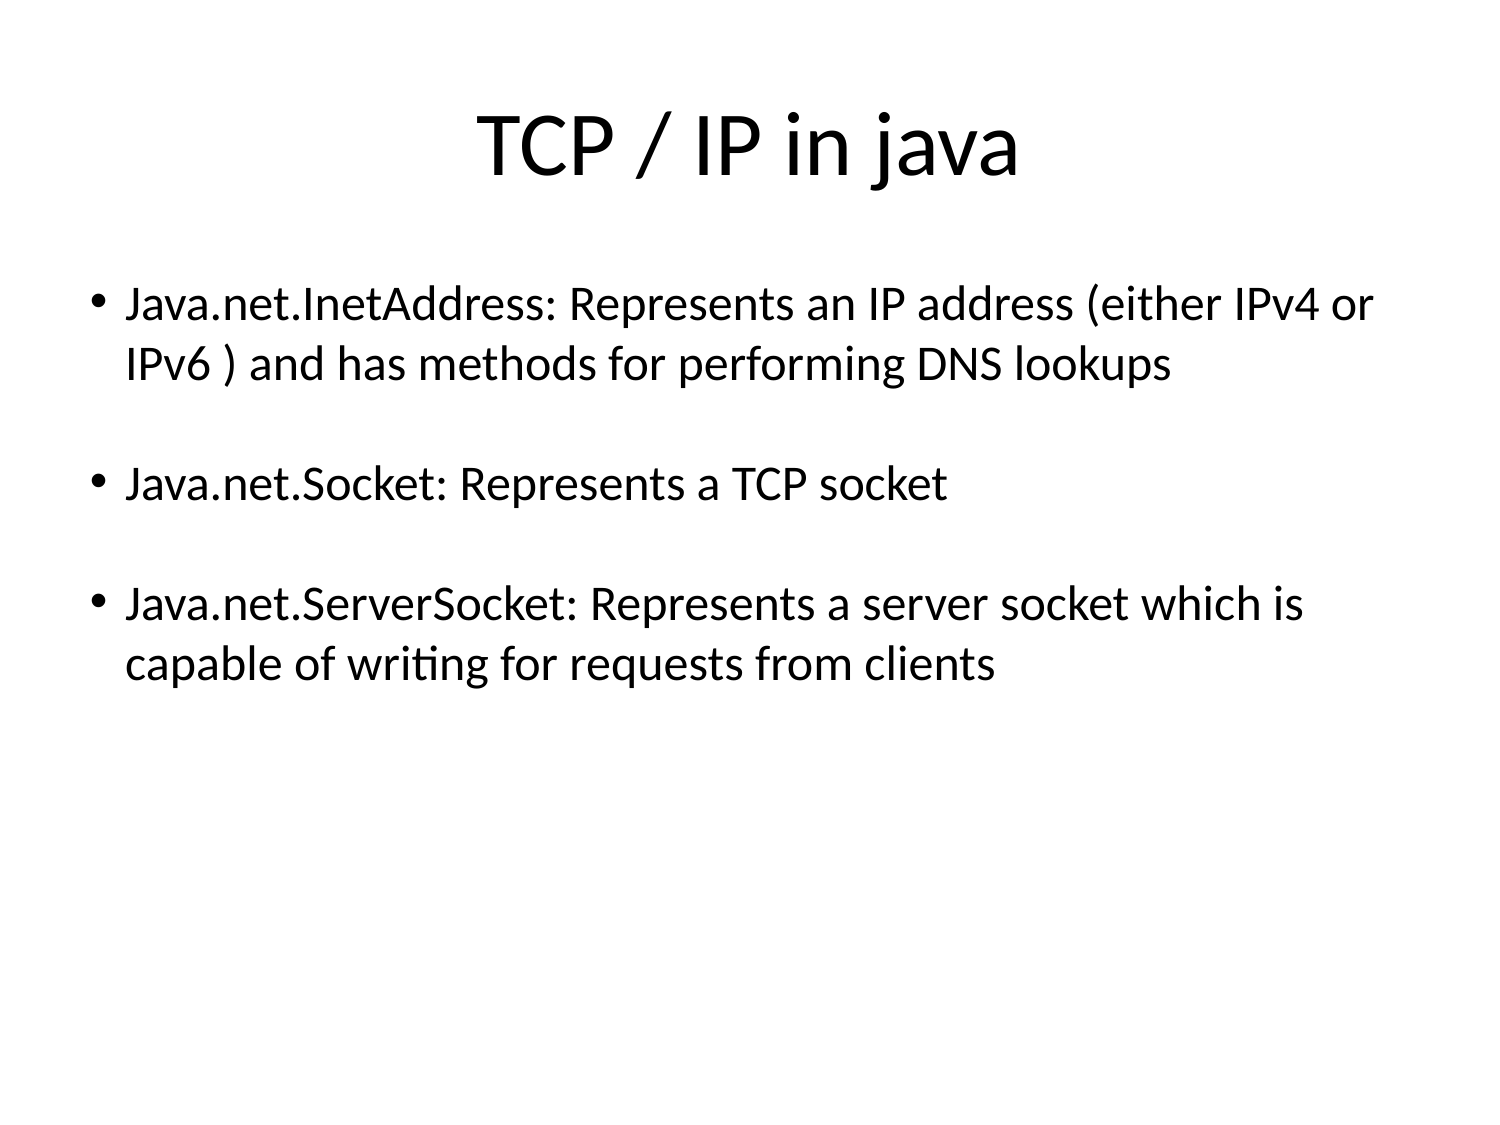

TCP / IP in java
Java.net.InetAddress: Represents an IP address (either IPv4 or IPv6 ) and has methods for performing DNS lookups
Java.net.Socket: Represents a TCP socket
Java.net.ServerSocket: Represents a server socket which is capable of writing for requests from clients